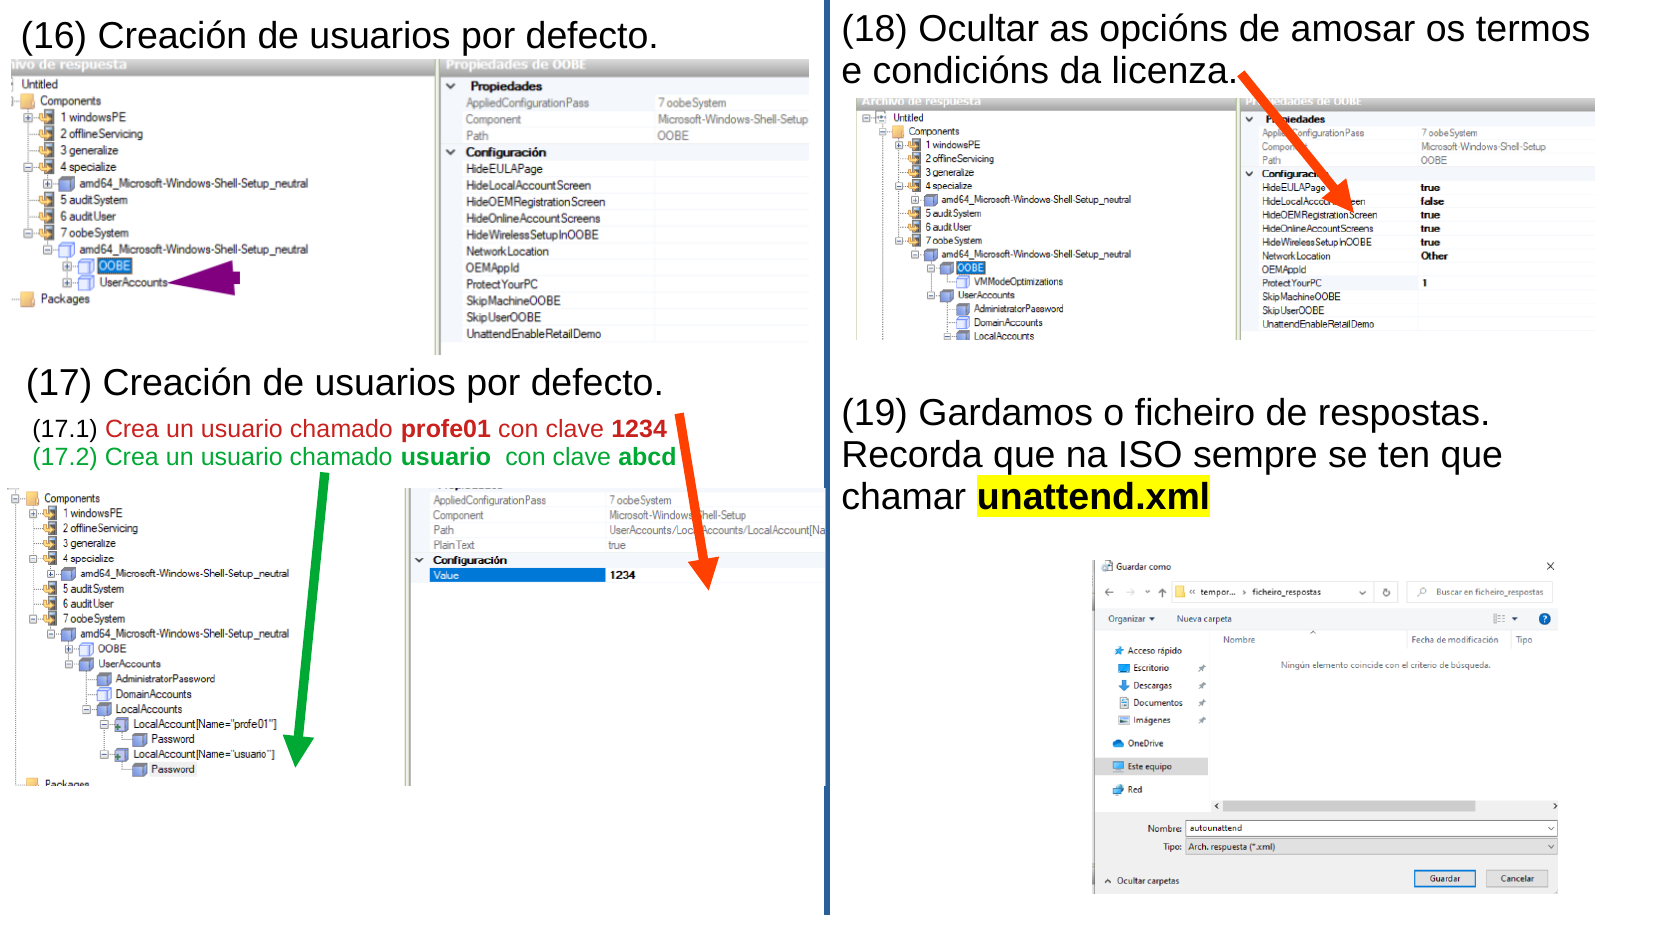

(18) Ocultar as opcións de amosar os termos e condicións da licenza.
(16) Creación de usuarios por defecto.
(17) Creación de usuarios por defecto.
(19) Gardamos o ficheiro de respostas. Recorda que na ISO sempre se ten que chamar unattend.xml
(17.1) Crea un usuario chamado profe01 con clave 1234
(17.2) Crea un usuario chamado usuario con clave abcd